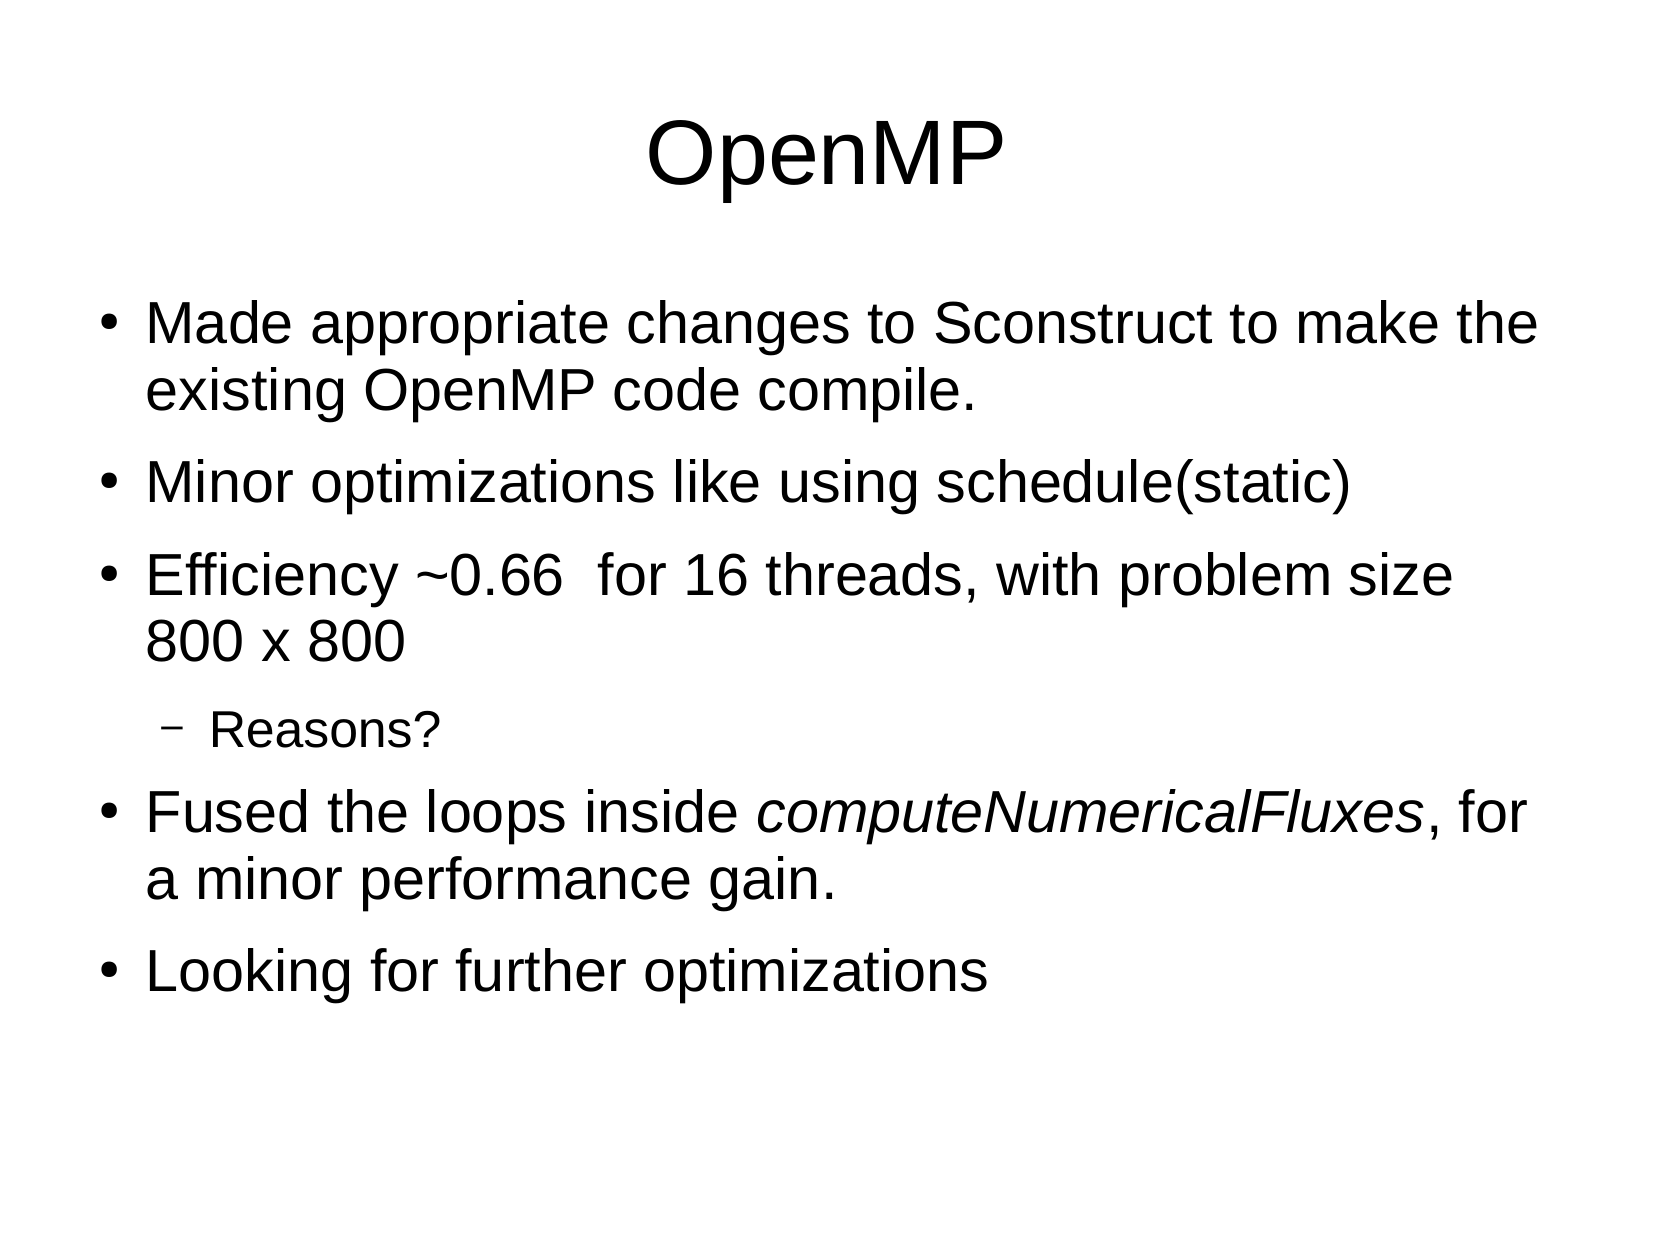

# OpenMP
Made appropriate changes to Sconstruct to make the existing OpenMP code compile.
Minor optimizations like using schedule(static)
Efficiency ~0.66 for 16 threads, with problem size 800 x 800
Reasons?
Fused the loops inside computeNumericalFluxes, for a minor performance gain.
Looking for further optimizations